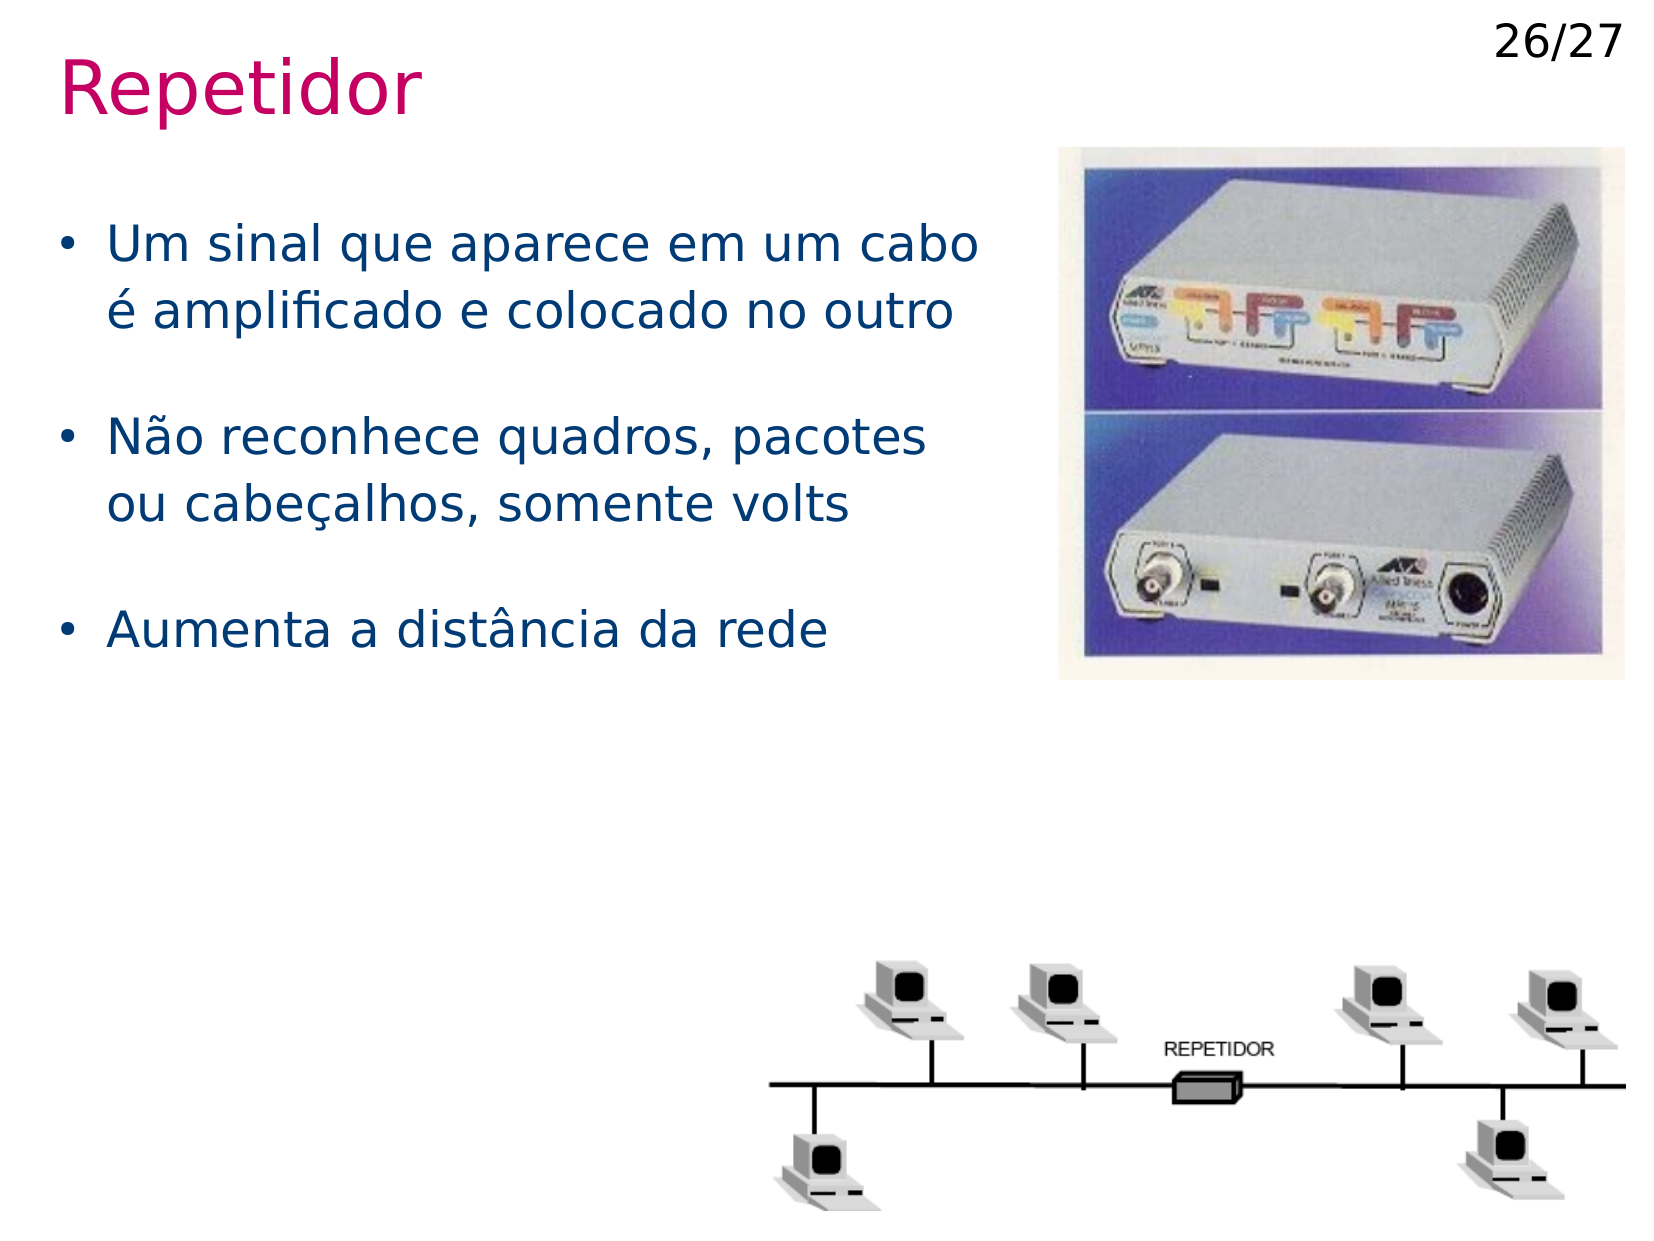

26
# Repetidor
Um sinal que aparece em um cabo
é amplificado e colocado no outro
Não reconhece quadros, pacotes
ou cabeçalhos, somente volts
Aumenta a distância da rede